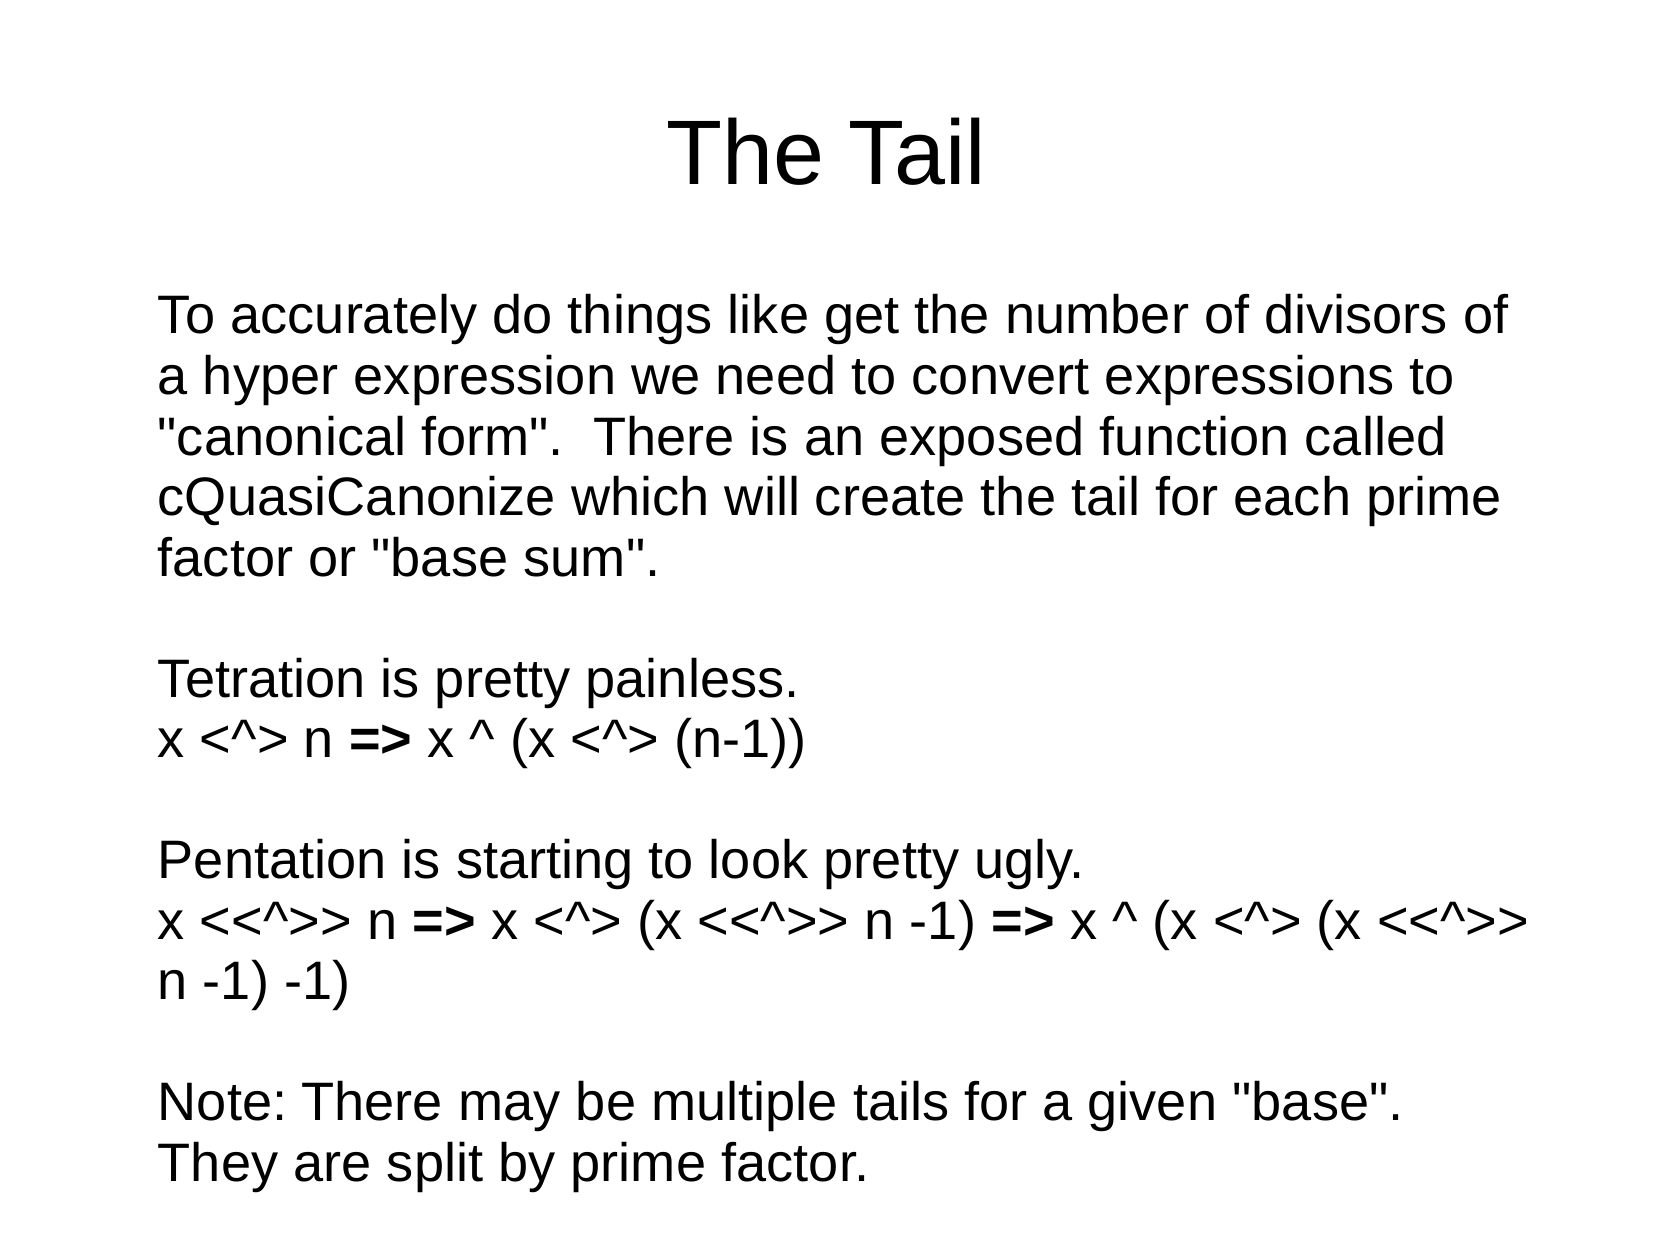

# The Tail
To accurately do things like get the number of divisors of a hyper expression we need to convert expressions to "canonical form". There is an exposed function called cQuasiCanonize which will create the tail for each prime factor or "base sum".
Tetration is pretty painless.
x <^> n => x ^ (x <^> (n-1))
Pentation is starting to look pretty ugly.
x <<^>> n => x <^> (x <<^>> n -1) => x ^ (x <^> (x <<^>> n -1) -1)
Note: There may be multiple tails for a given "base". They are split by prime factor.